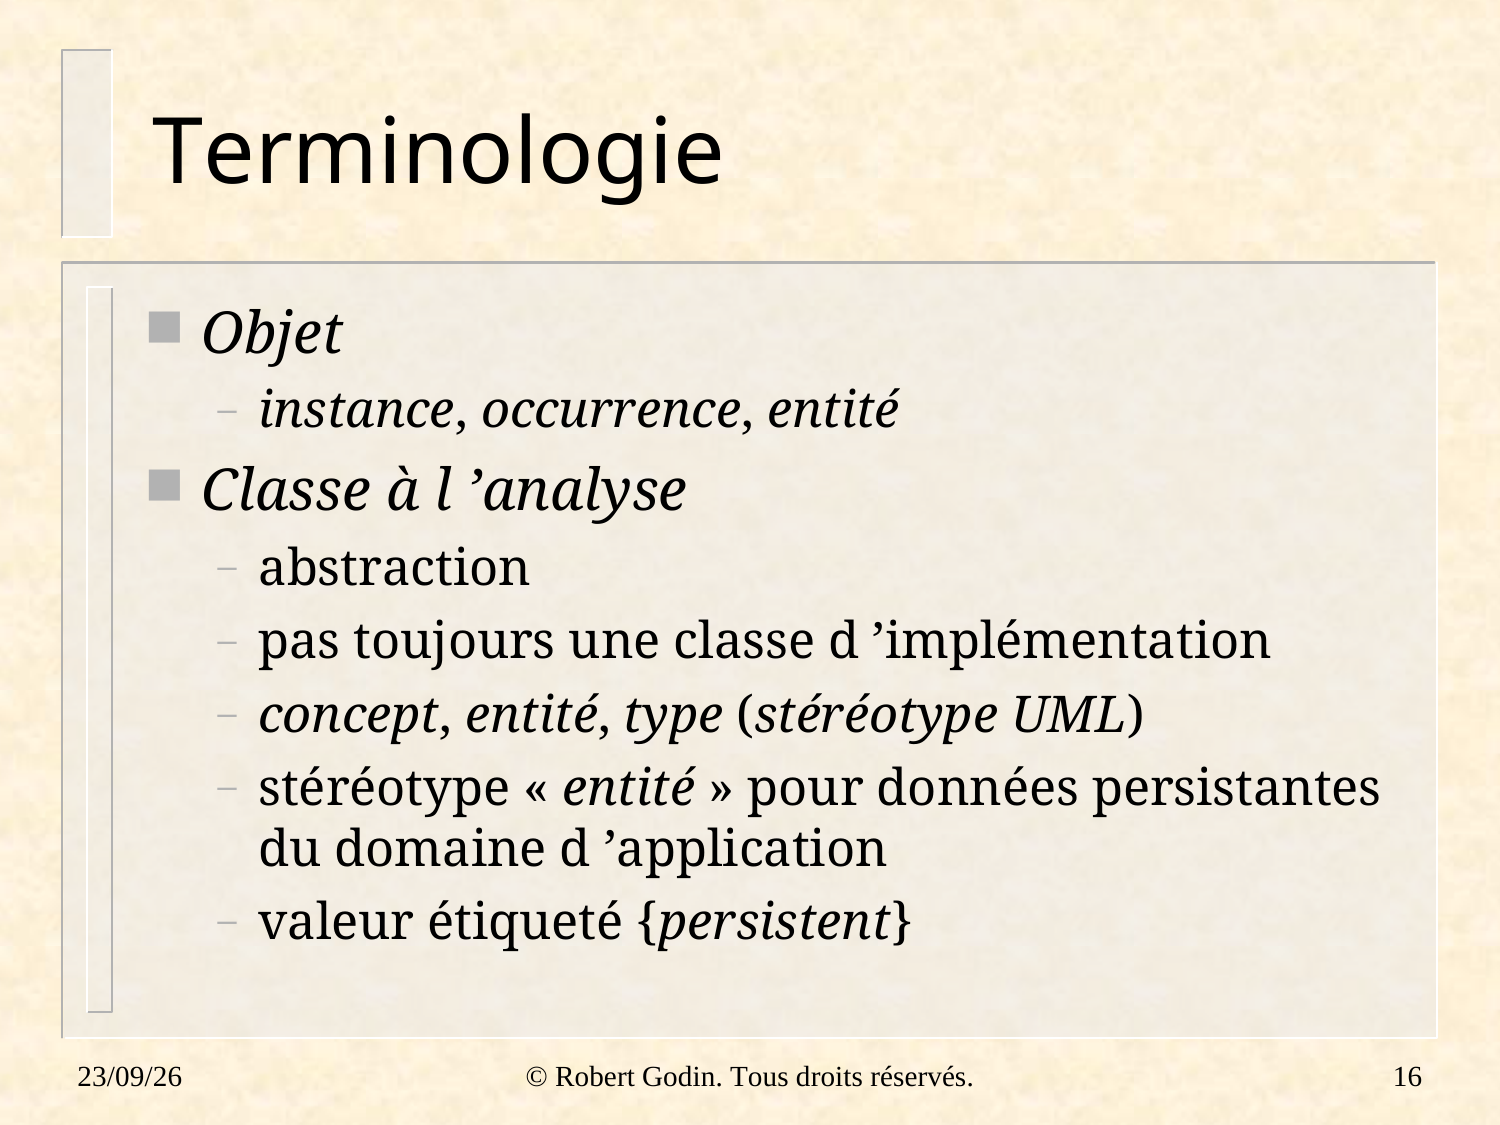

# Terminologie
Objet
instance, occurrence, entité
Classe à l ’analyse
abstraction
pas toujours une classe d ’implémentation
concept, entité, type (stéréotype UML)
stéréotype « entité » pour données persistantes du domaine d ’application
valeur étiqueté {persistent}
© Robert Godin. Tous droits réservés.